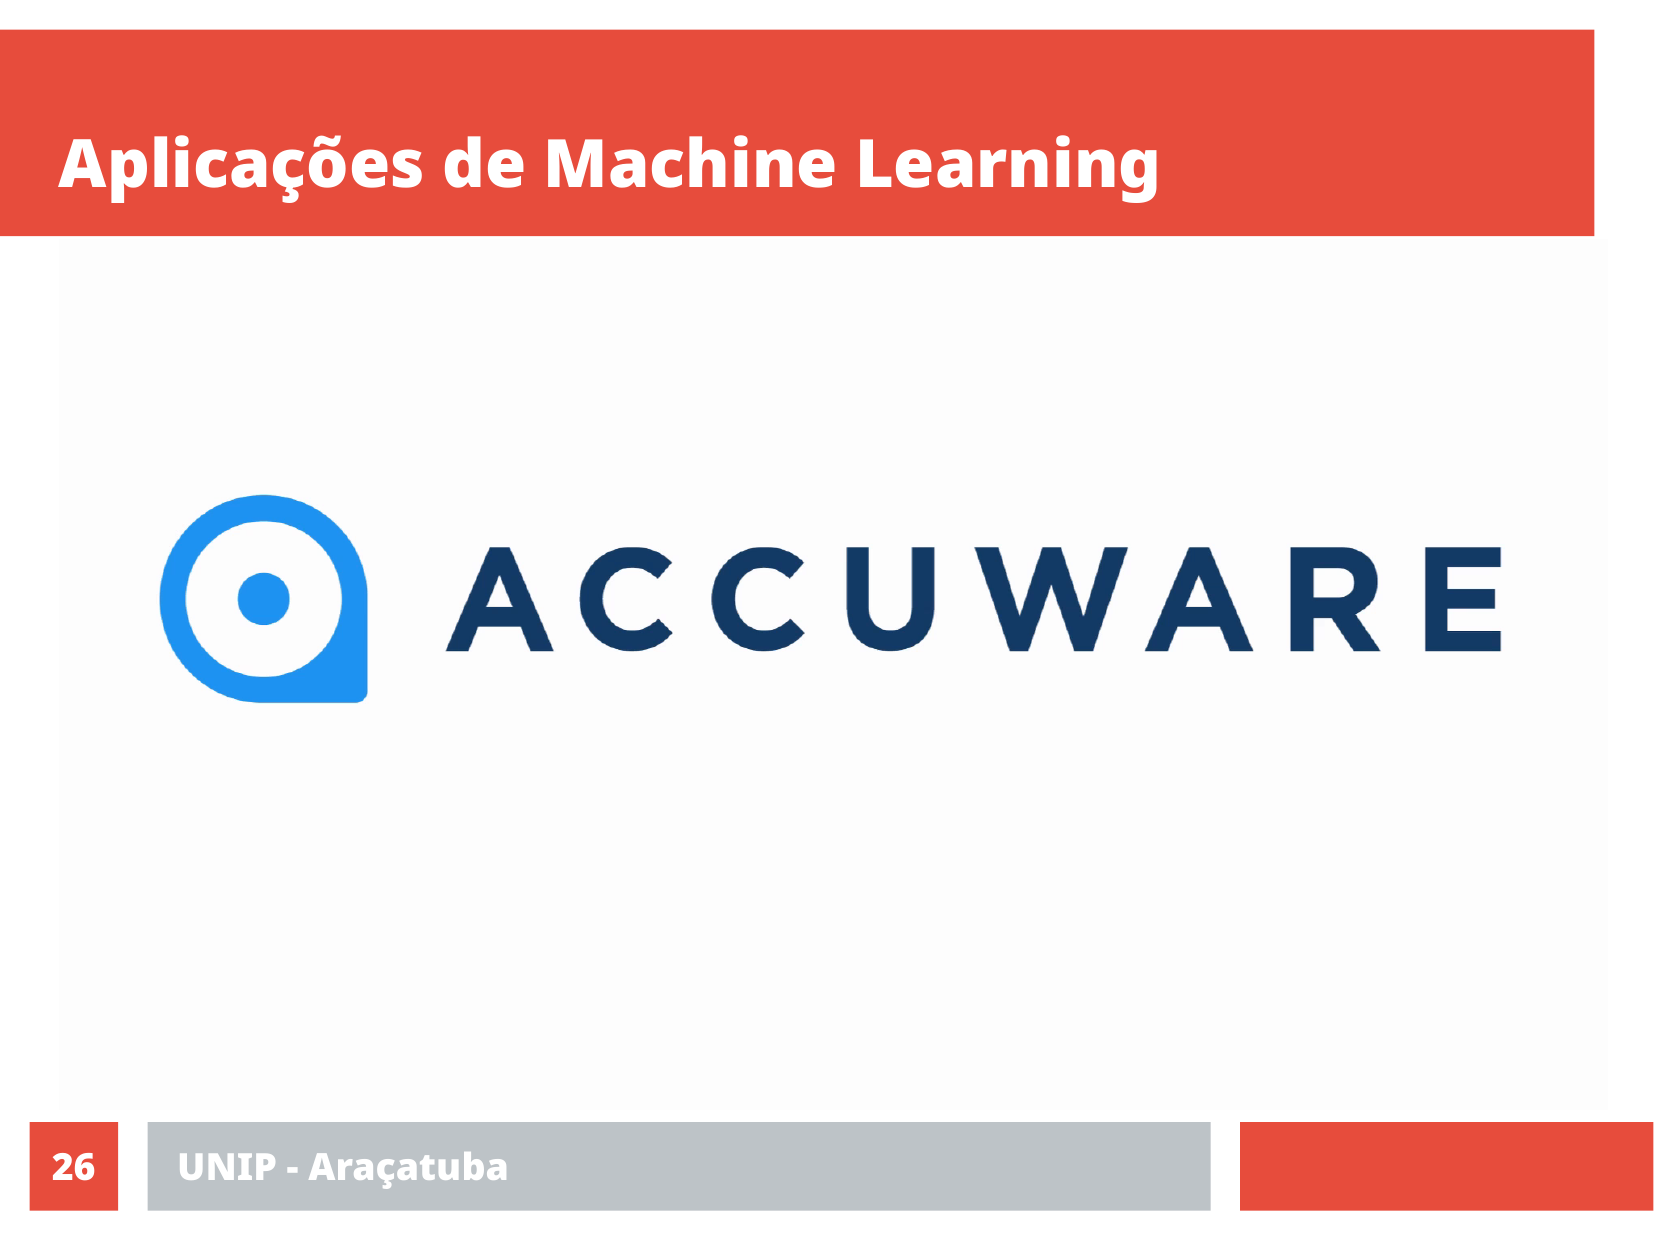

# Aplicações de Machine Learning
26
UNIP - Araçatuba